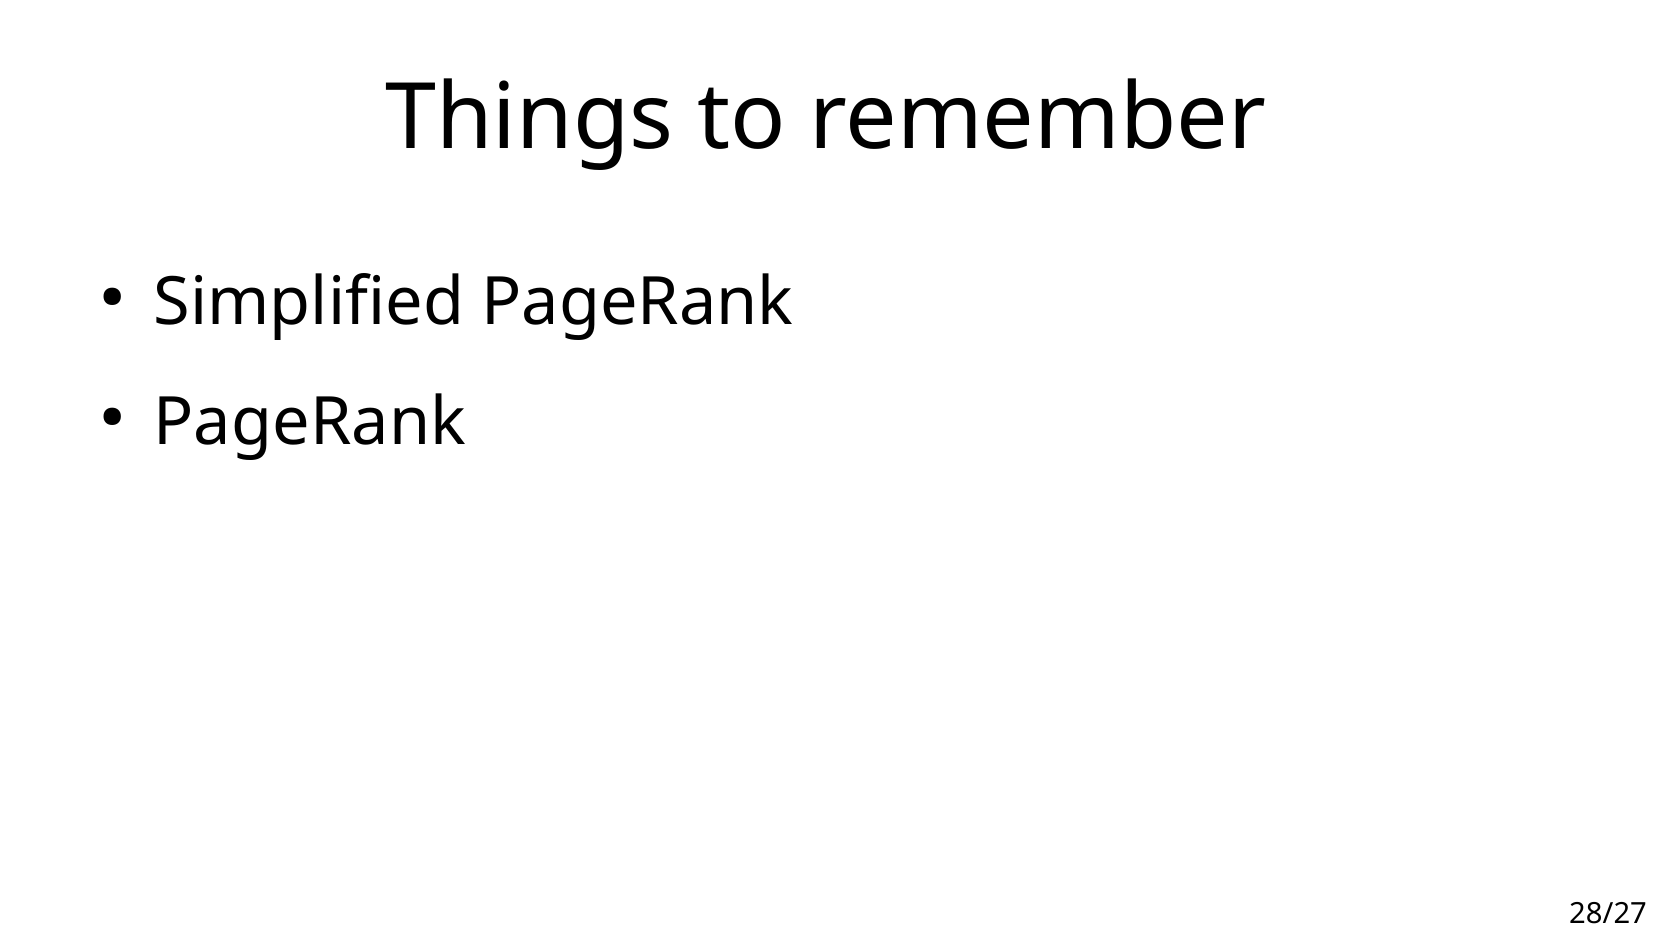

# Things to remember
Simplified PageRank
PageRank
28